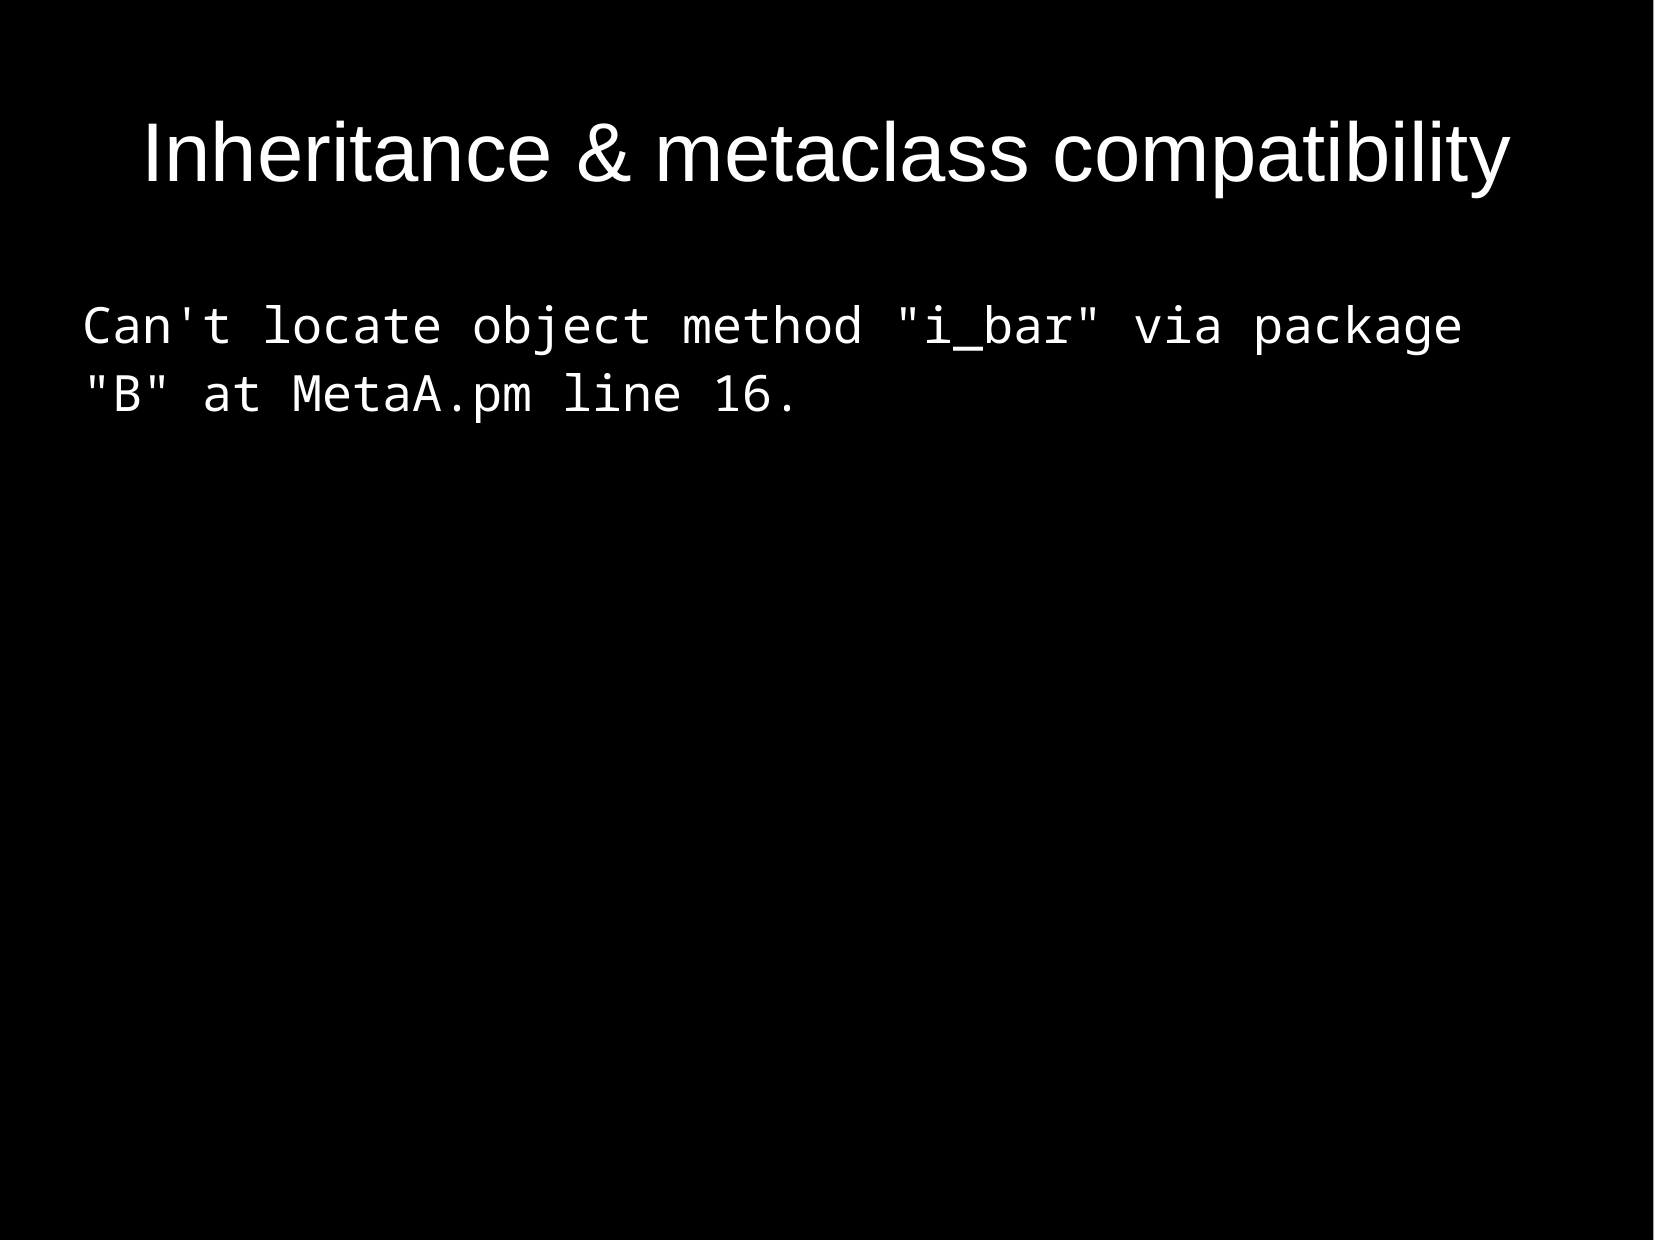

# Inheritance & metaclass compatibility
Can't locate object method "i_bar" via package "B" at MetaA.pm line 16.